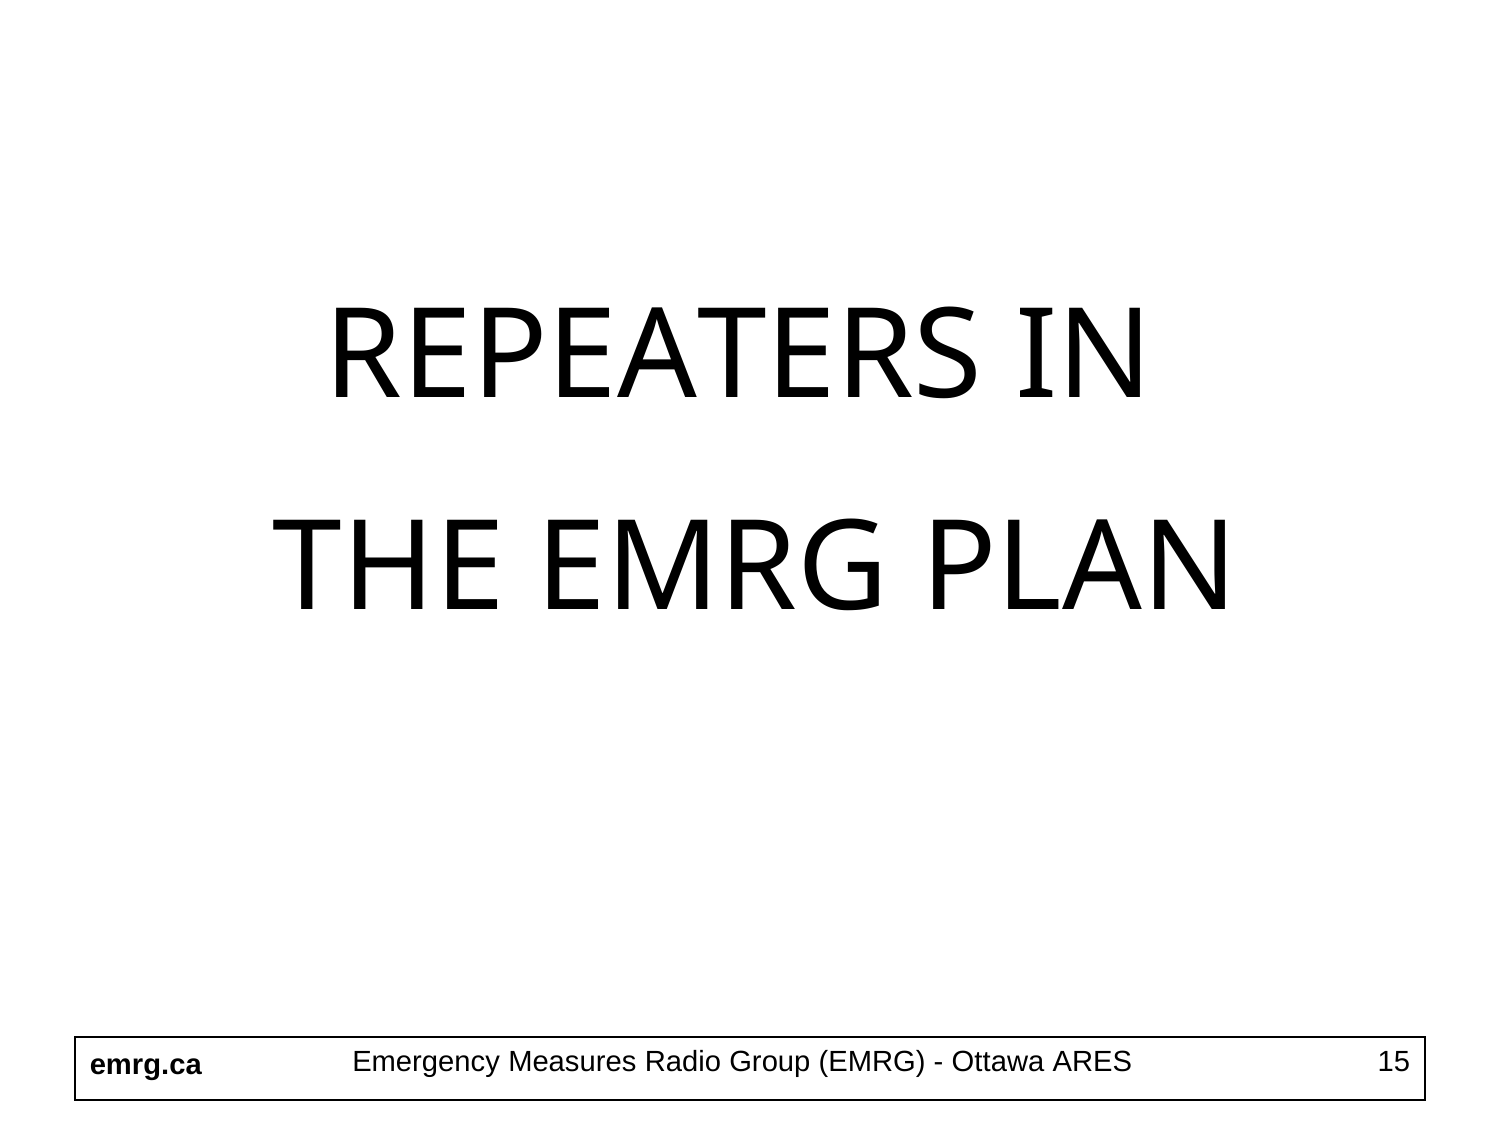

REPEATERS IN
THE EMRG PLAN
Emergency Measures Radio Group (EMRG) - Ottawa ARES
15